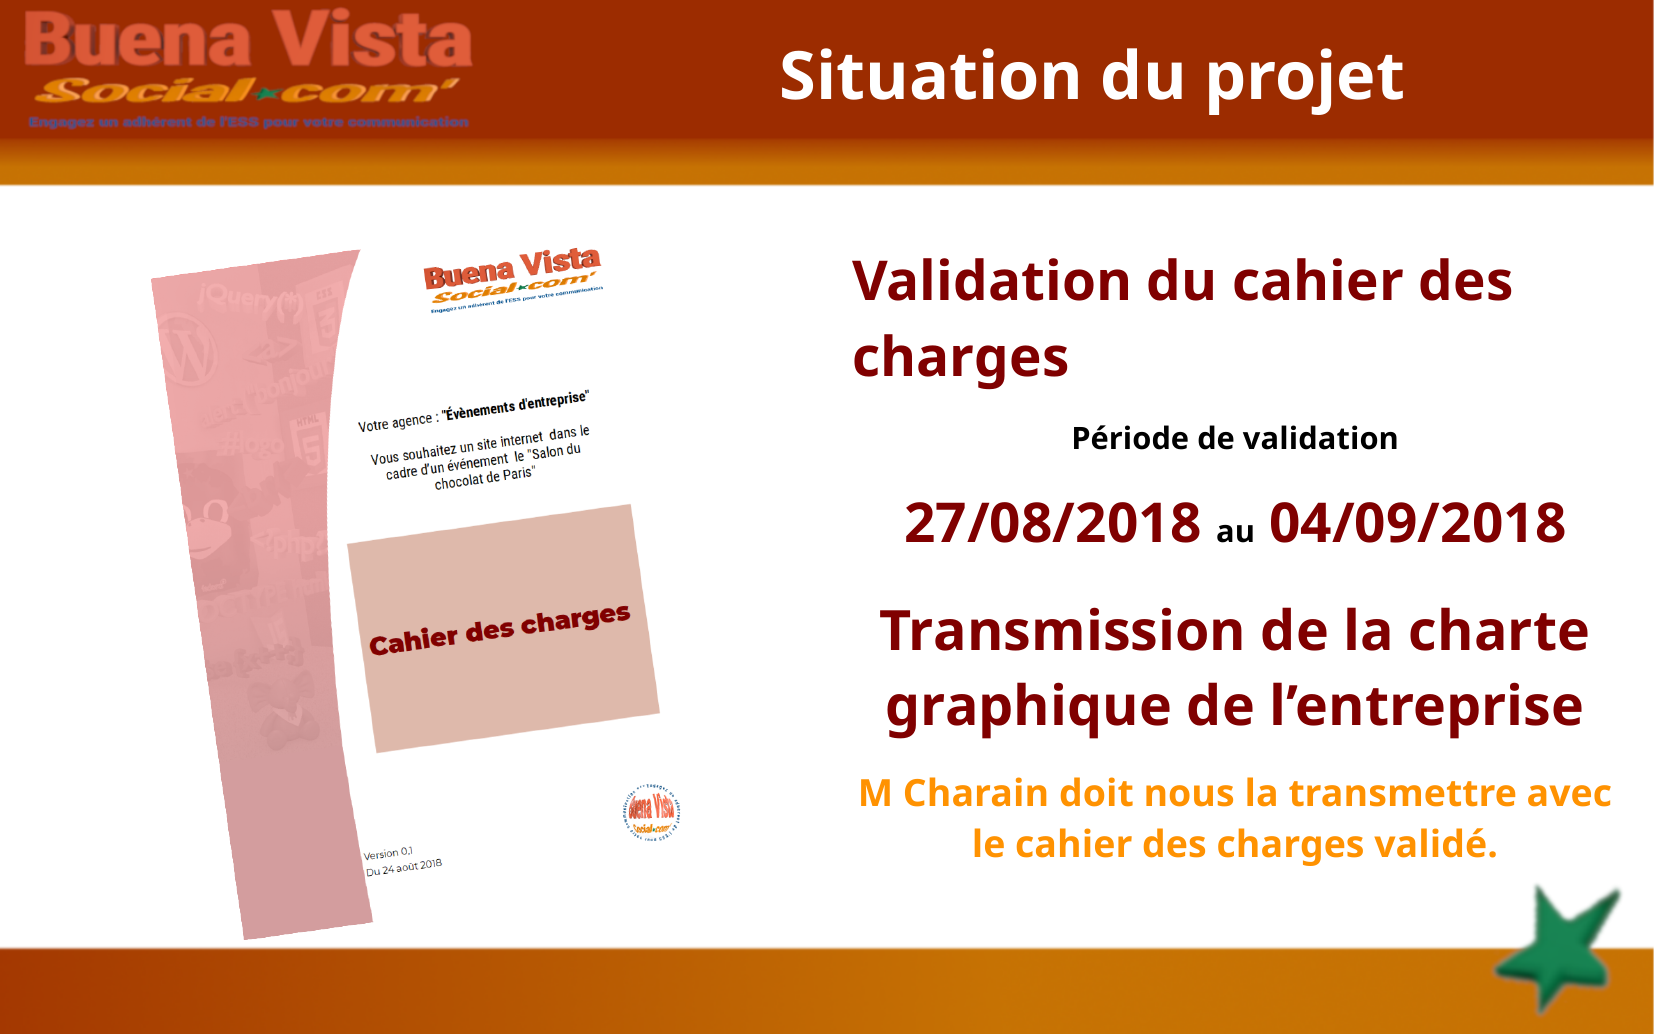

# Situation du projet
Validation du cahier des charges
Période de validation
27/08/2018 au 04/09/2018
Transmission de la charte graphique de l’entreprise
M Charain doit nous la transmettre avec le cahier des charges validé.